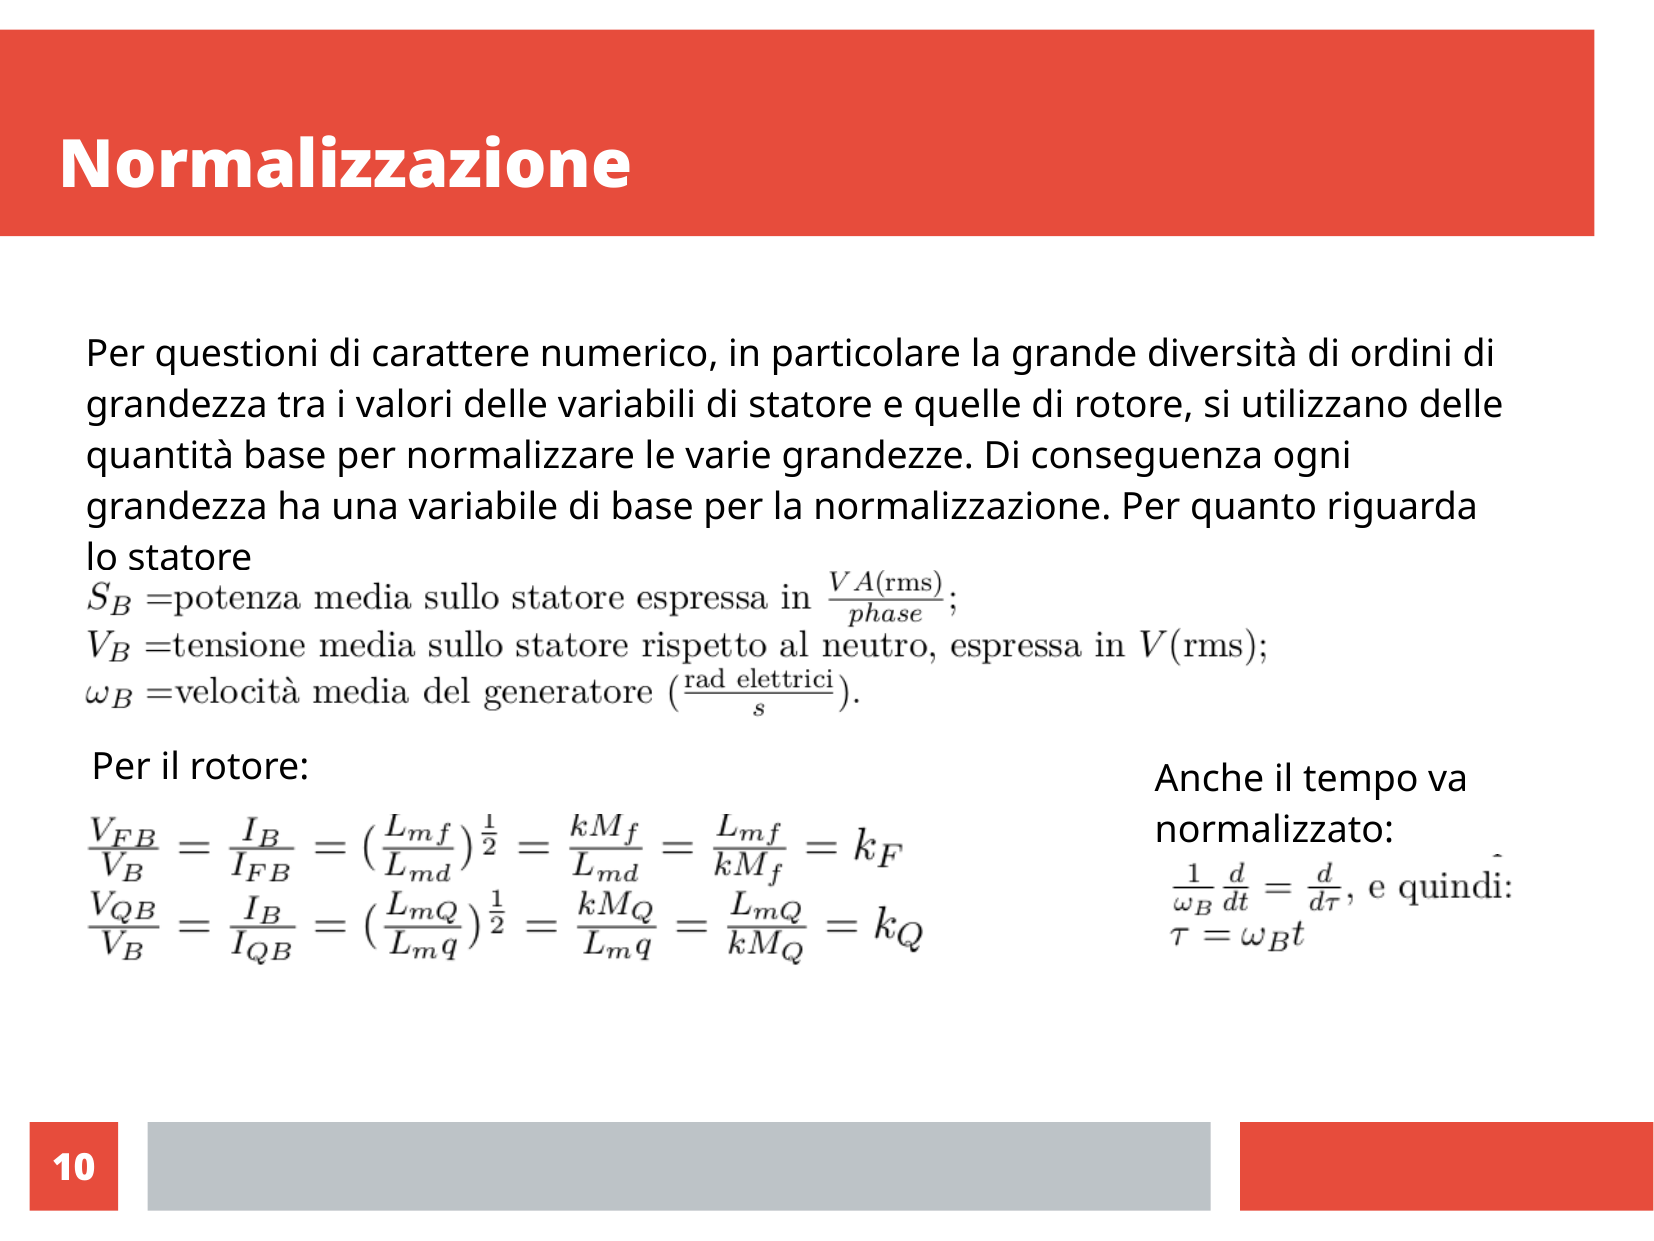

# Normalizzazione
Per questioni di carattere numerico, in particolare la grande diversità di ordini di grandezza tra i valori delle variabili di statore e quelle di rotore, si utilizzano delle quantità base per normalizzare le varie grandezze. Di conseguenza ogni grandezza ha una variabile di base per la normalizzazione. Per quanto riguarda lo statore
Per il rotore:
Anche il tempo va normalizzato:
10